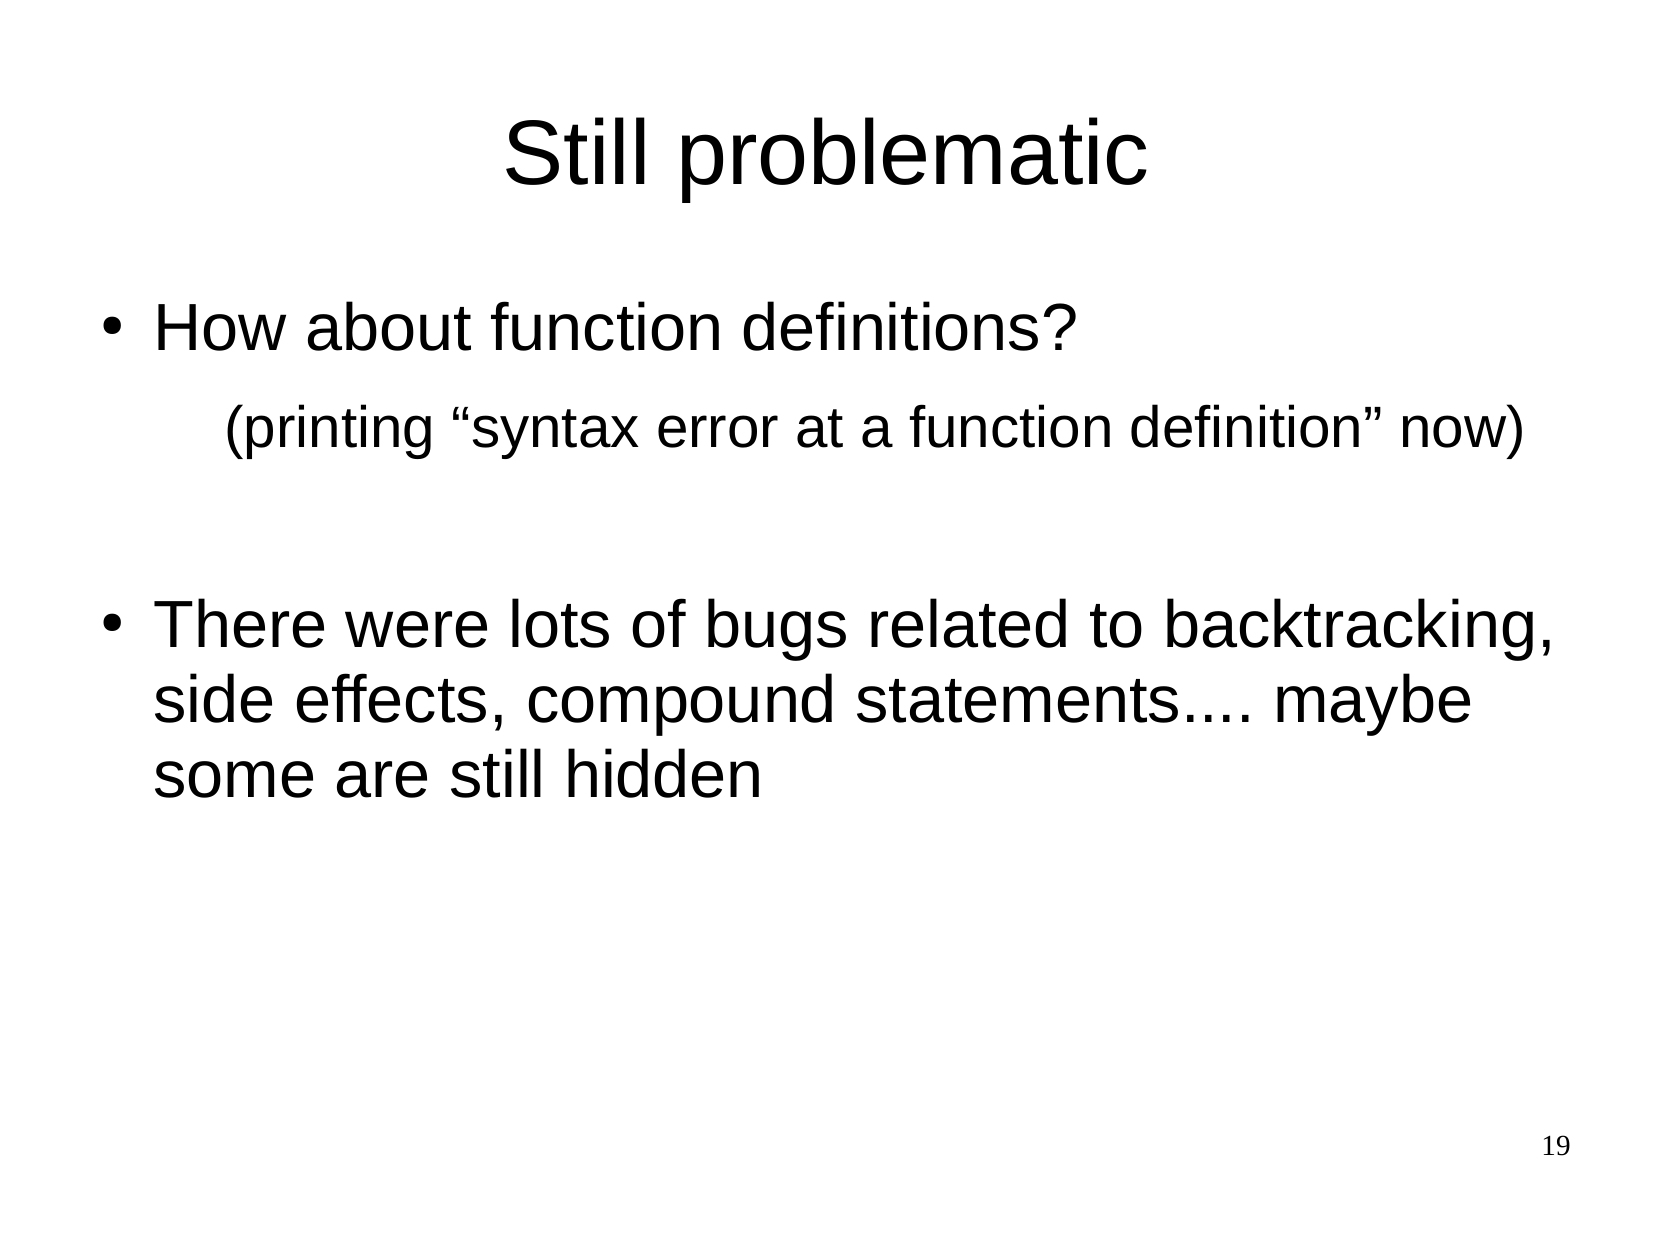

# Still problematic
How about function definitions?
(printing “syntax error at a function definition” now)
There were lots of bugs related to backtracking, side effects, compound statements.... maybe some are still hidden
19